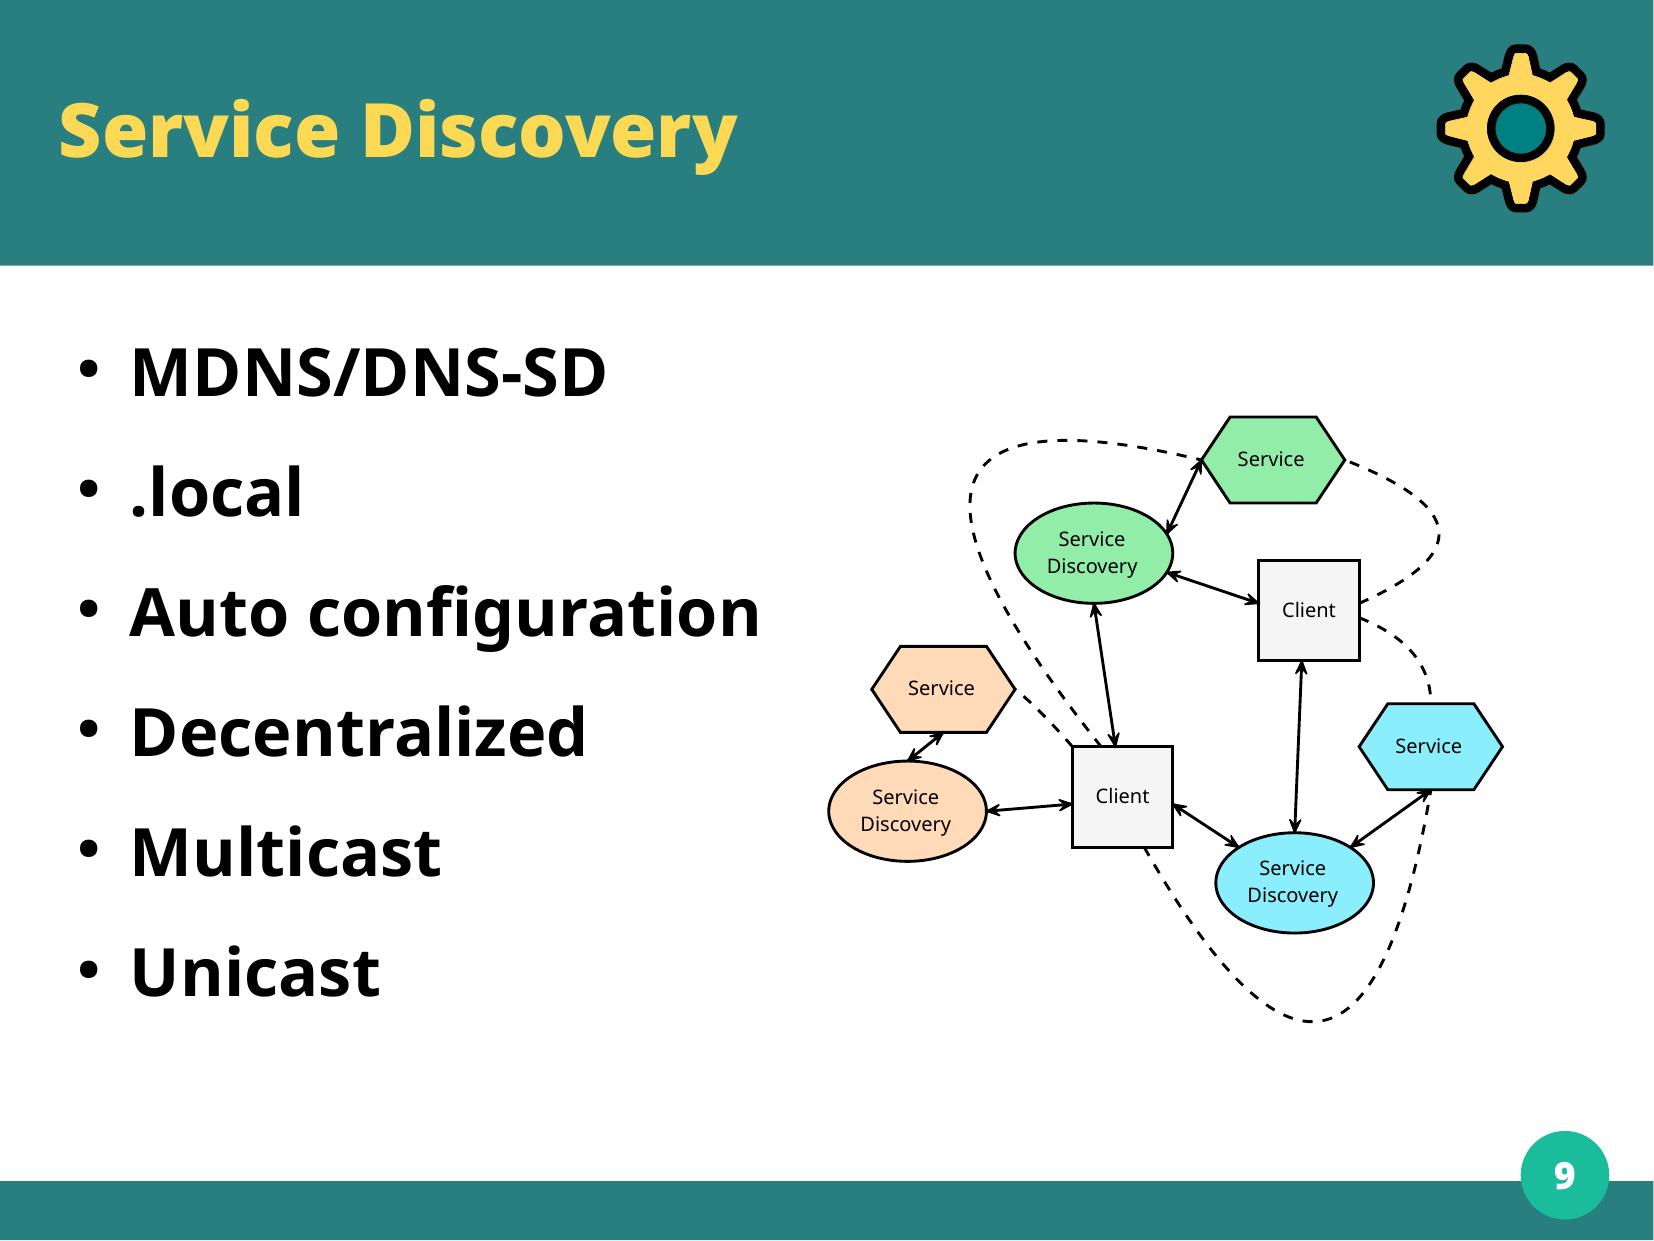

# Service Discovery
MDNS/DNS-SD
.local
Auto configuration
Decentralized
Multicast
Unicast
9